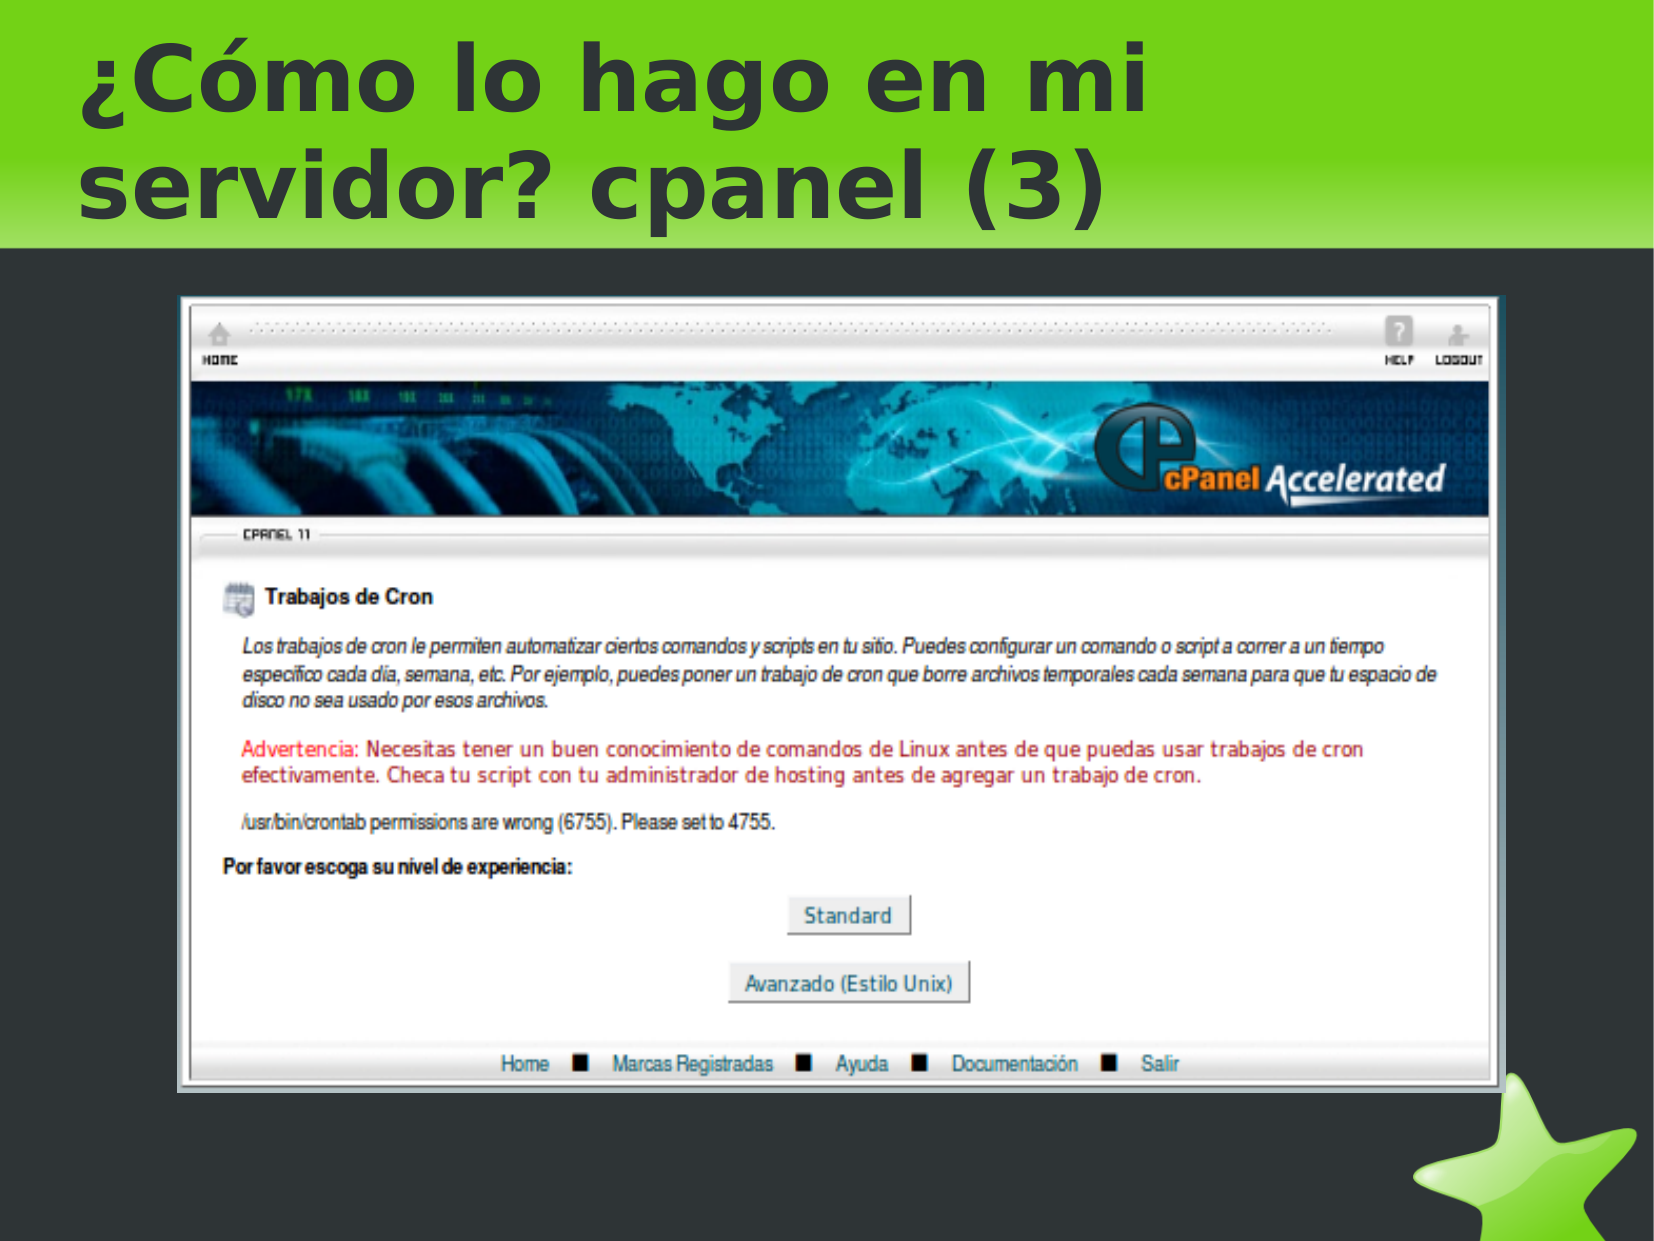

# ¿Cómo lo hago en mi servidor? cpanel (3)